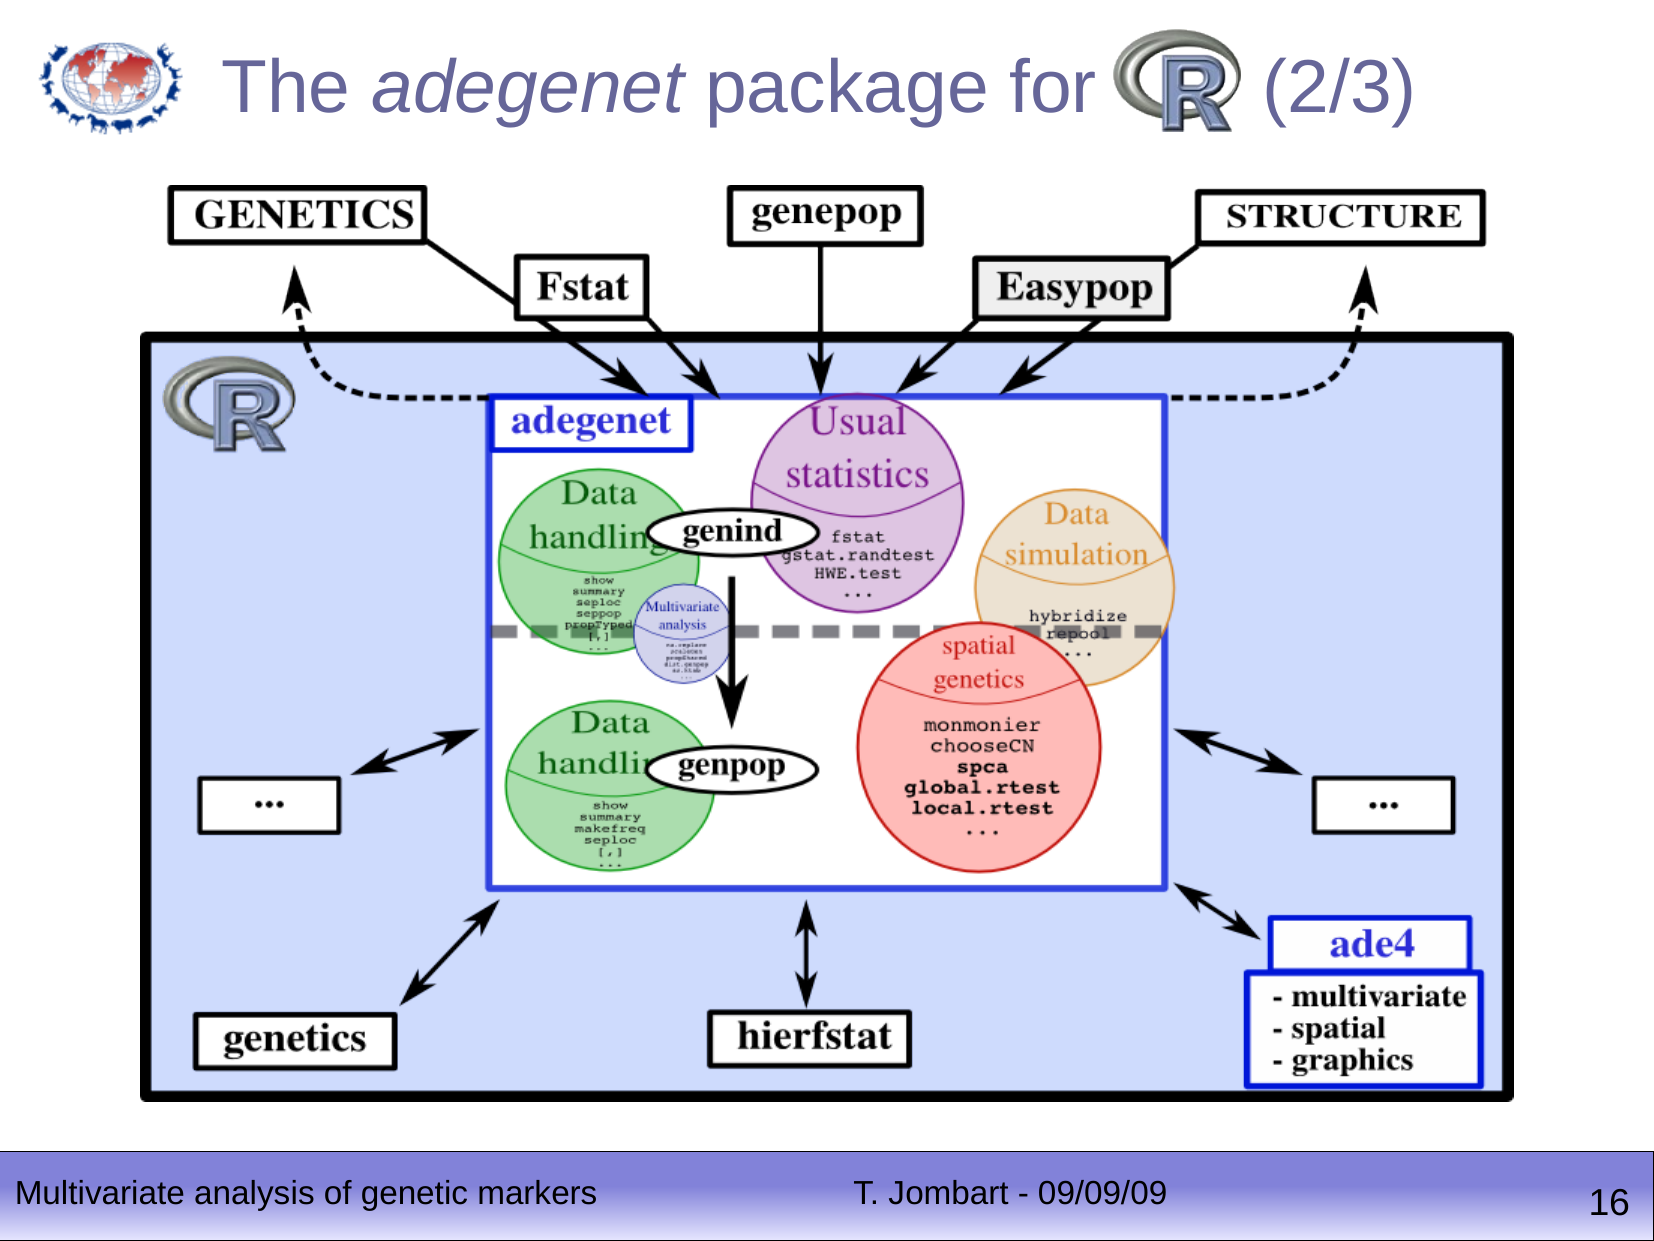

The adegenet package for (2/3)
Multivariate analysis of genetic markers
T. Jombart - 09/09/09
16